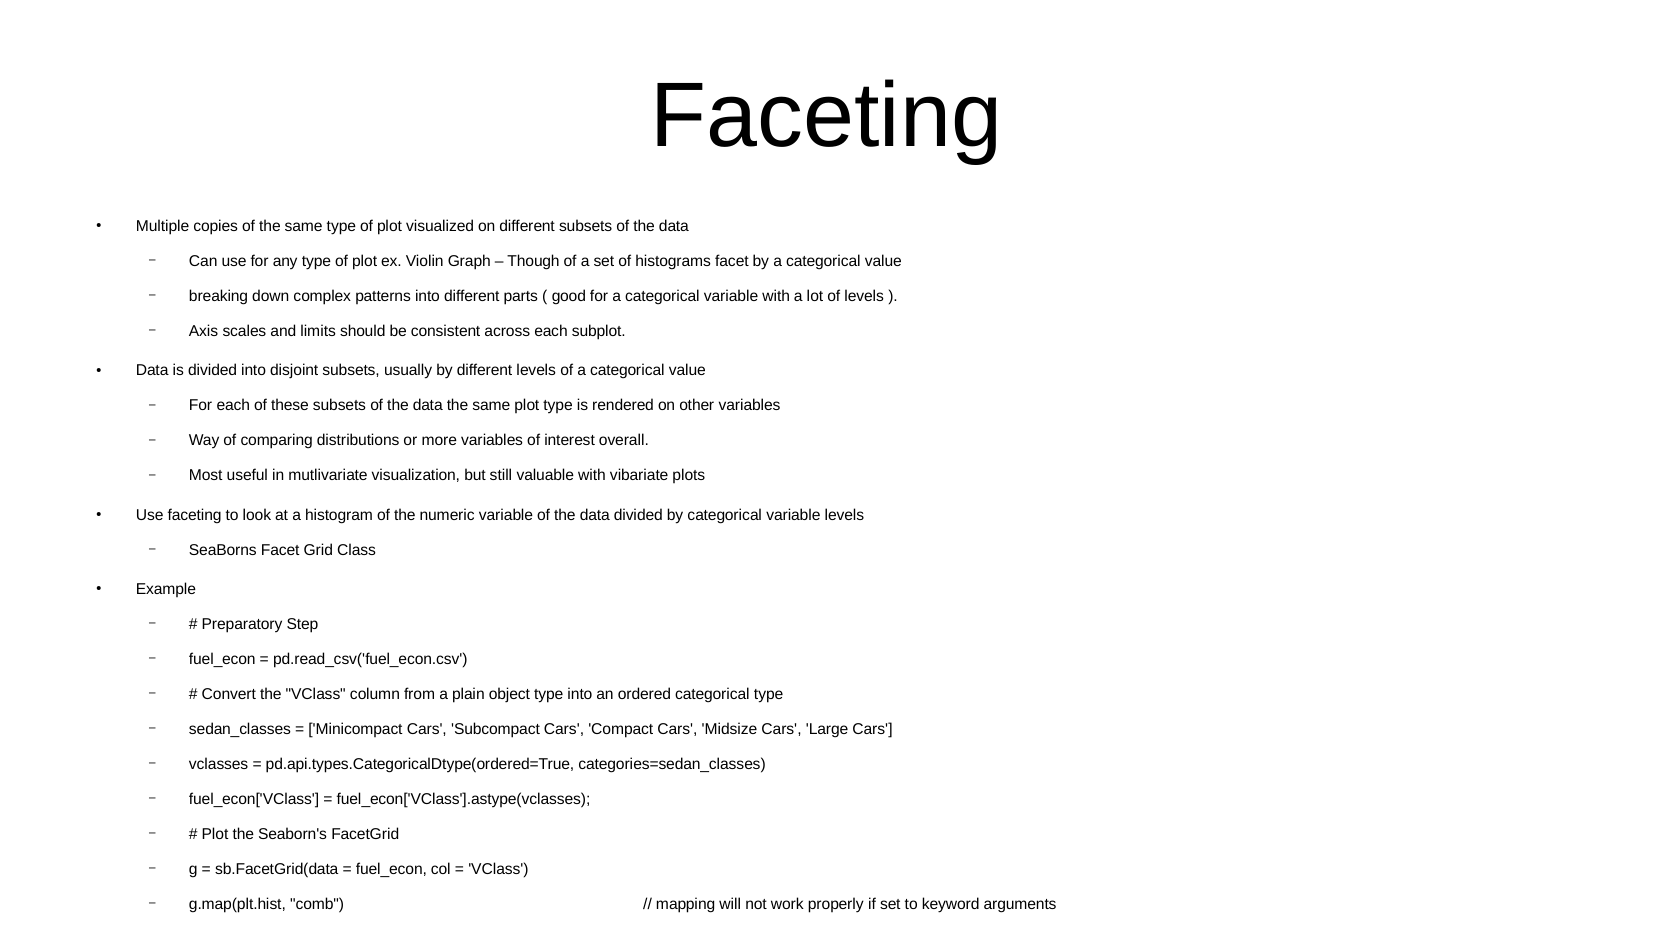

# Faceting
Multiple copies of the same type of plot visualized on different subsets of the data
Can use for any type of plot ex. Violin Graph – Though of a set of histograms facet by a categorical value
breaking down complex patterns into different parts ( good for a categorical variable with a lot of levels ).
Axis scales and limits should be consistent across each subplot.
Data is divided into disjoint subsets, usually by different levels of a categorical value
For each of these subsets of the data the same plot type is rendered on other variables
Way of comparing distributions or more variables of interest overall.
Most useful in mutlivariate visualization, but still valuable with vibariate plots
Use faceting to look at a histogram of the numeric variable of the data divided by categorical variable levels
SeaBorns Facet Grid Class
Example
# Preparatory Step
fuel_econ = pd.read_csv('fuel_econ.csv')
# Convert the "VClass" column from a plain object type into an ordered categorical type
sedan_classes = ['Minicompact Cars', 'Subcompact Cars', 'Compact Cars', 'Midsize Cars', 'Large Cars']
vclasses = pd.api.types.CategoricalDtype(ordered=True, categories=sedan_classes)
fuel_econ['VClass'] = fuel_econ['VClass'].astype(vclasses);
# Plot the Seaborn's FacetGrid
g = sb.FacetGrid(data = fuel_econ, col = 'VClass')
g.map(plt.hist, "comb")					 	 	 	 	 	 // mapping will not work properly if set to keyword arguments